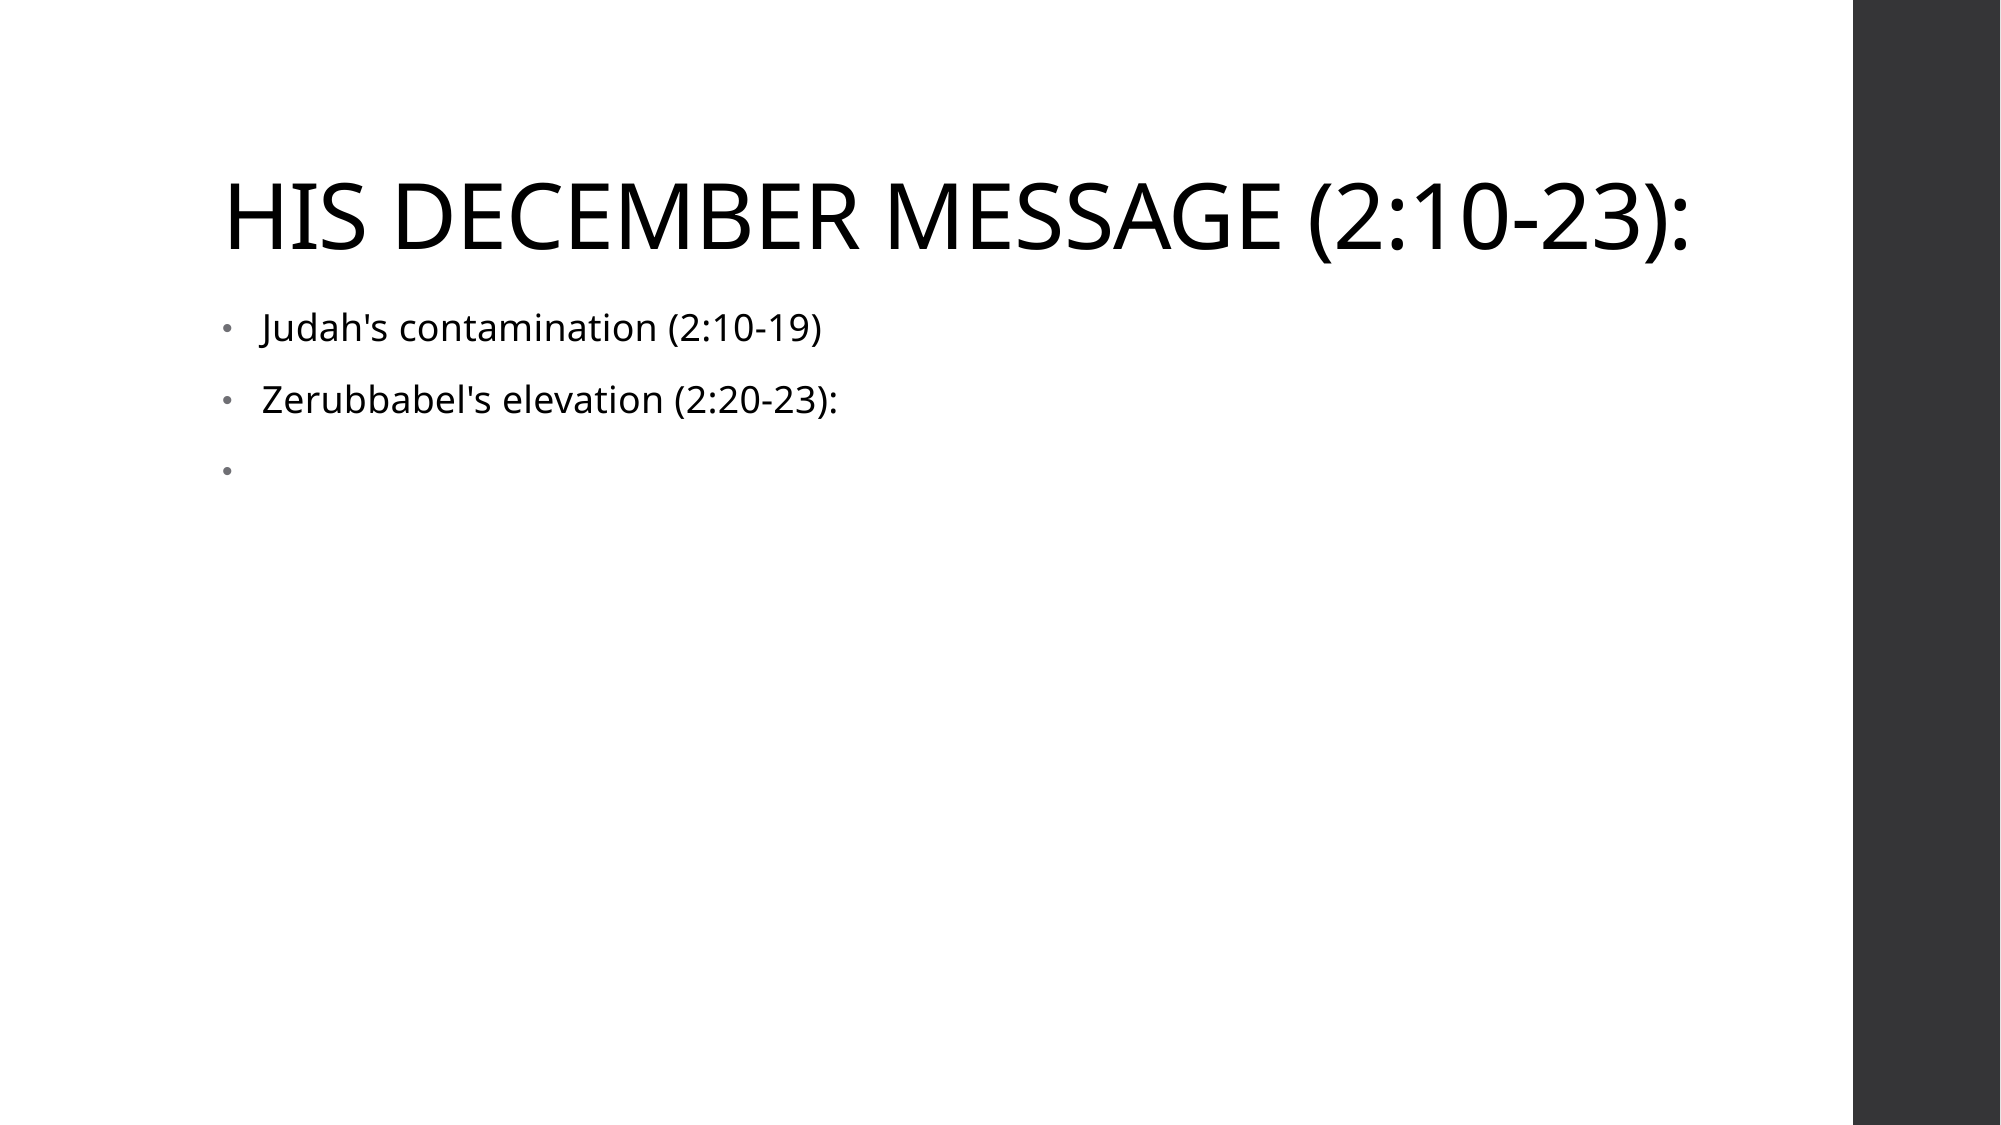

# HIS DECEMBER MESSAGE (2:10-23):
 Judah's contamination (2:10-19)
 Zerubbabel's elevation (2:20-23):